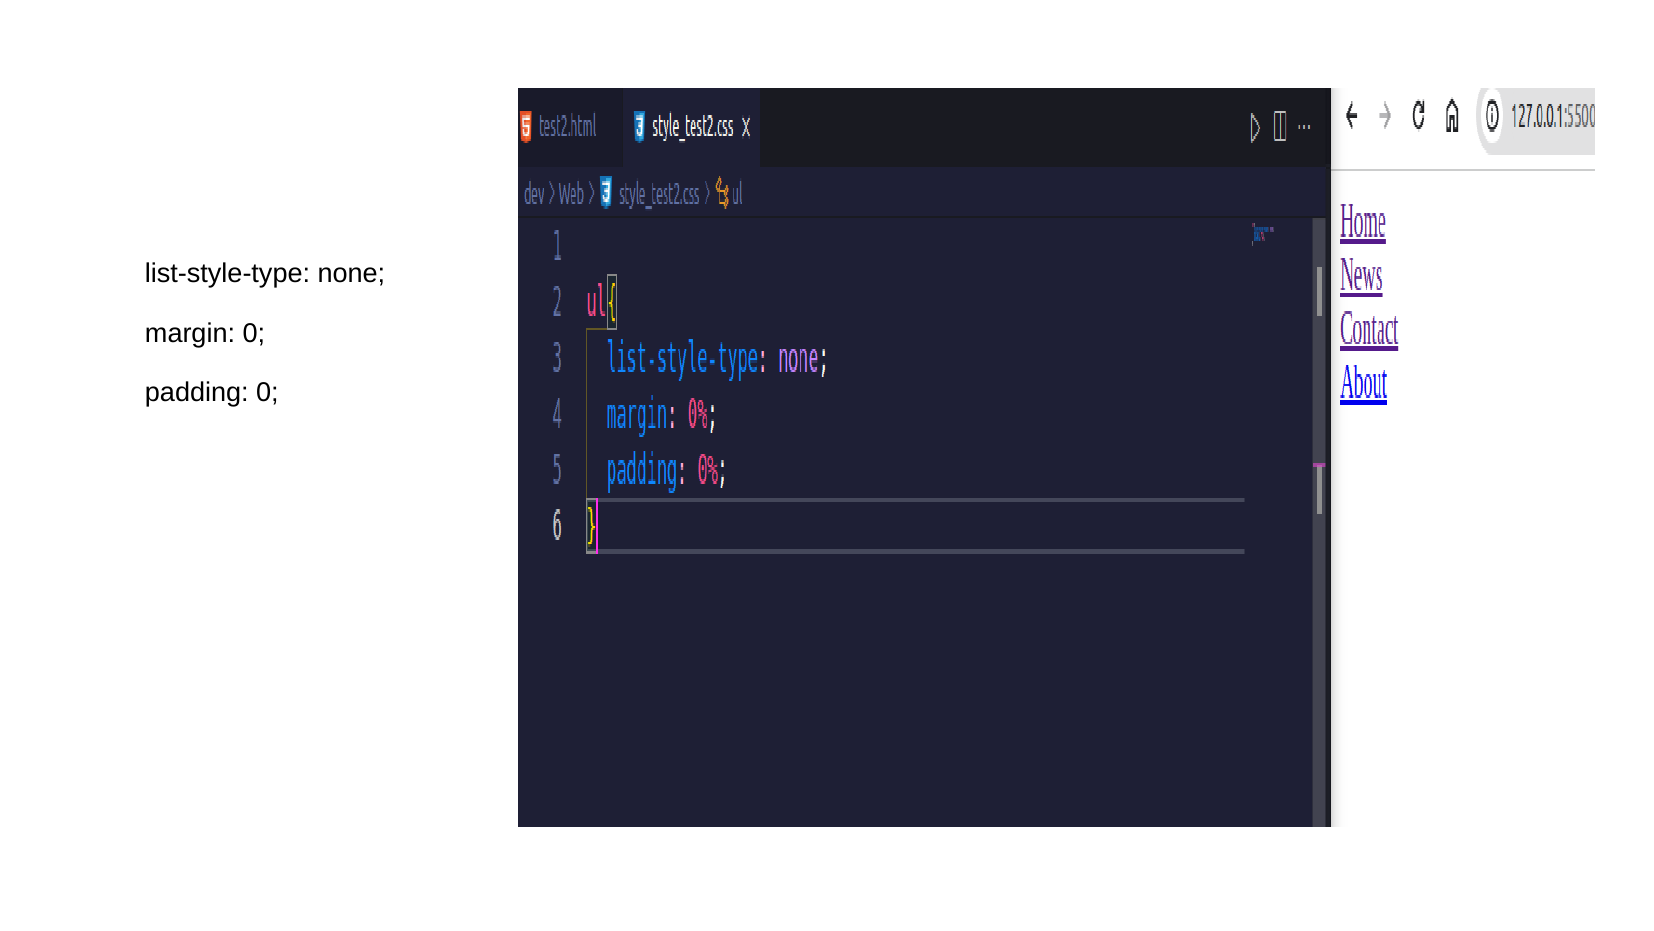

# list-style-type: none;
 margin: 0;
 padding: 0;